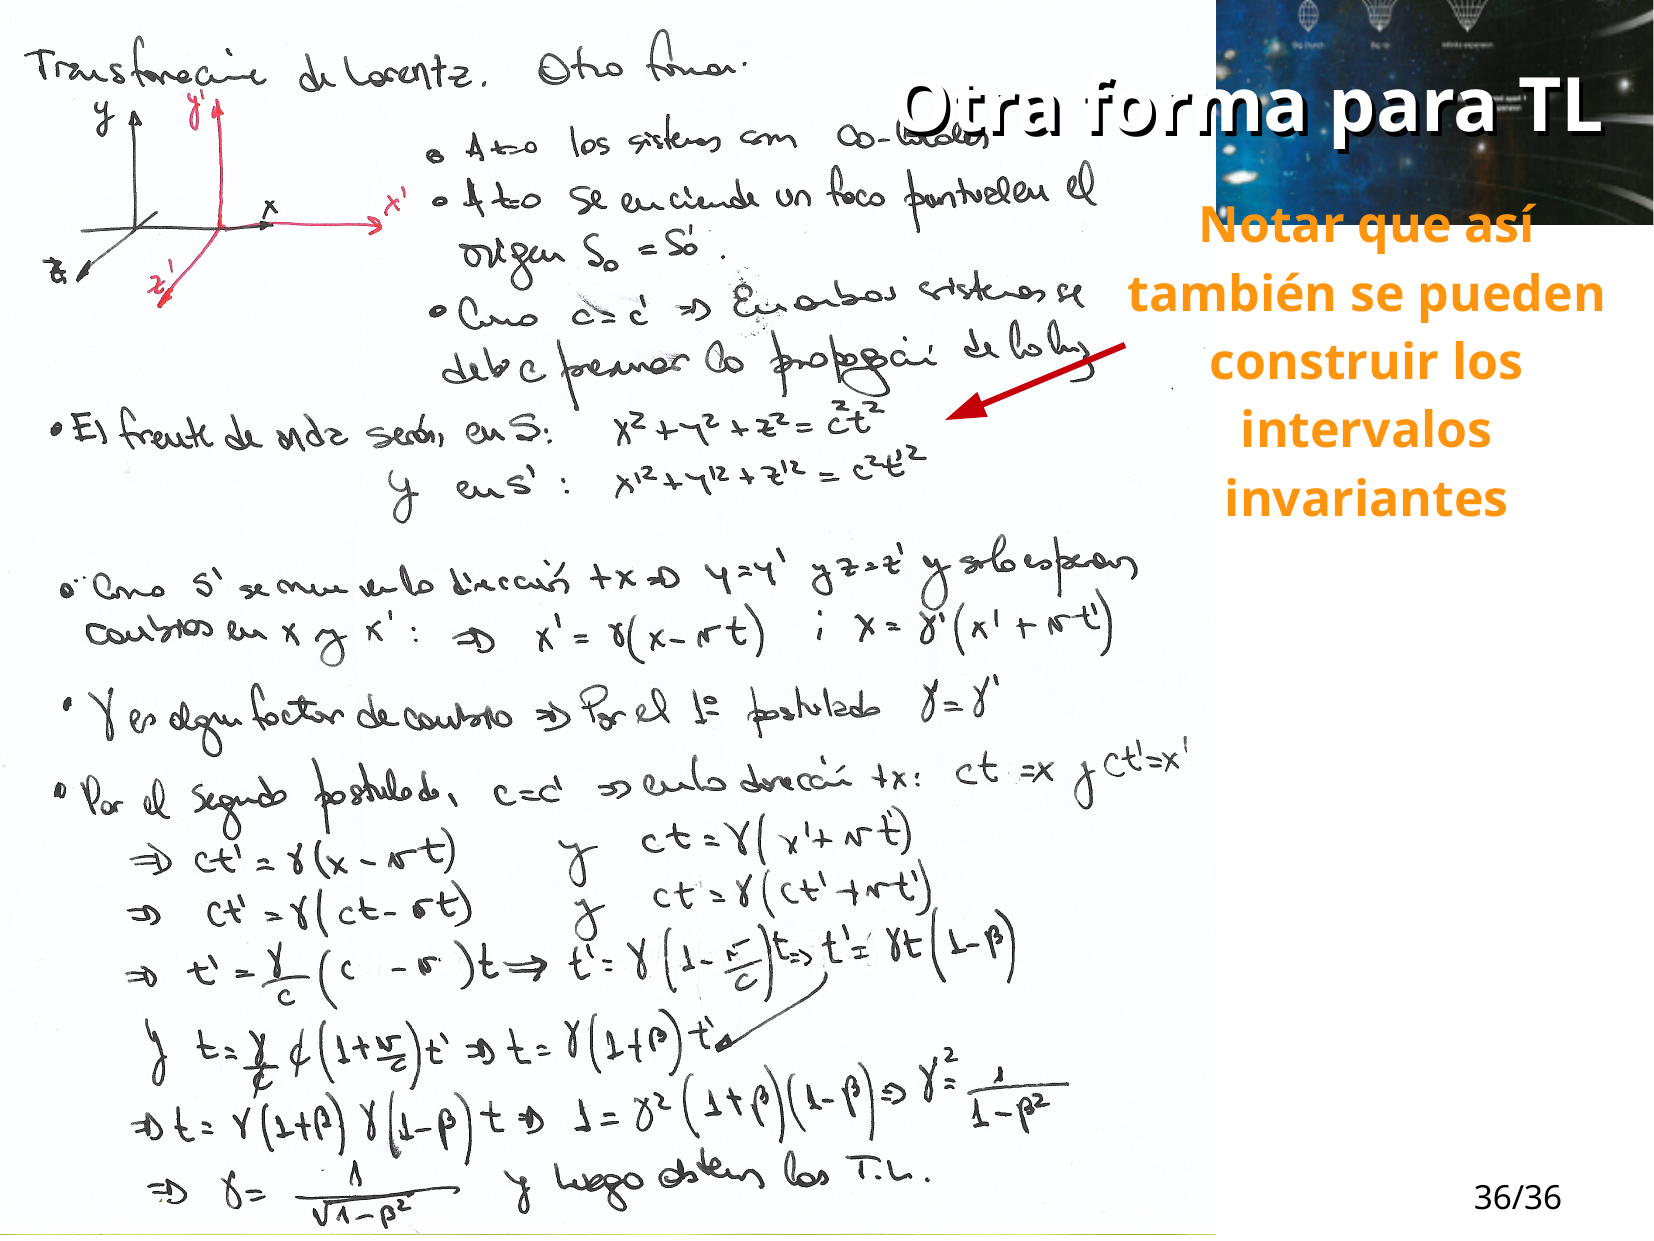

# Otra forma para TL
Notar que así también se pueden construir los intervalos invariantes
14 Ago 2019
Asorey - IPAC 2019 - 02 - U01C02
36